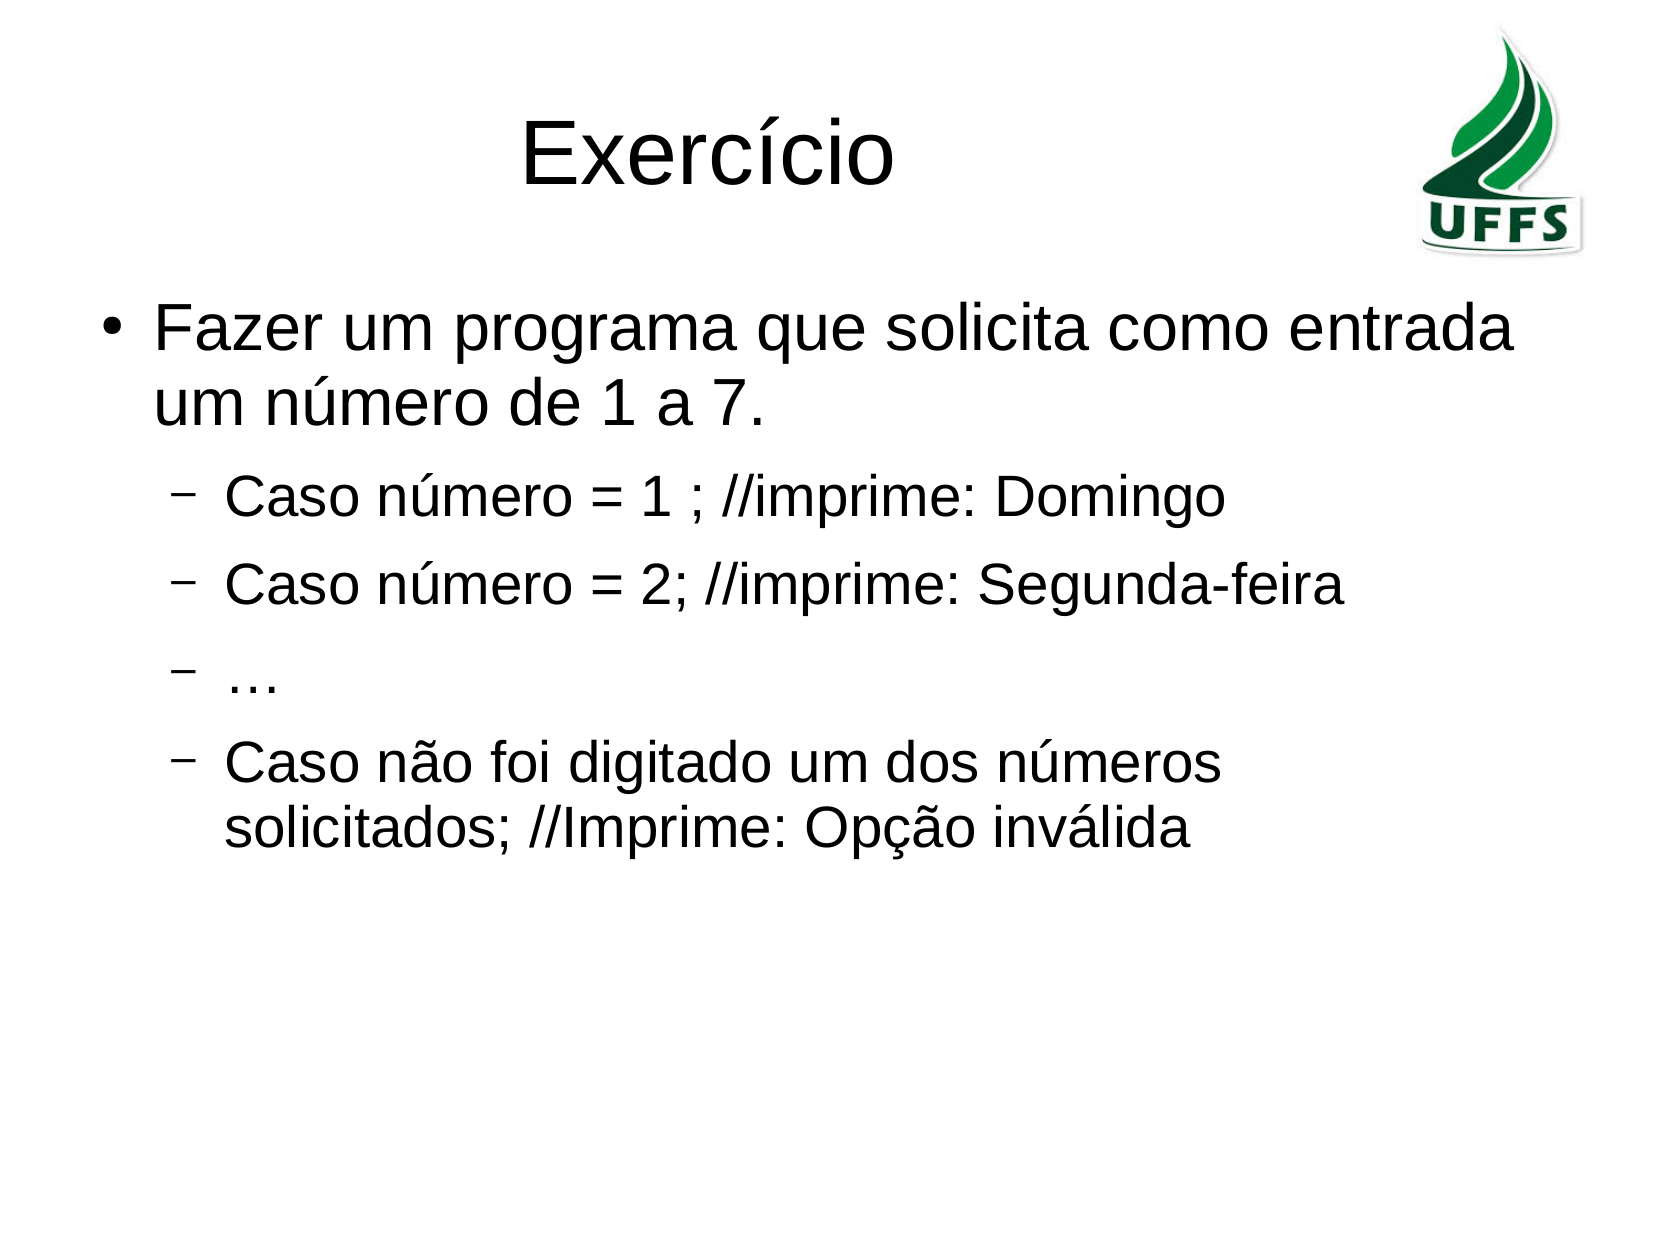

# Exercício
Fazer um programa que solicita como entrada um número de 1 a 7.
Caso número = 1 ; //imprime: Domingo
Caso número = 2; //imprime: Segunda-feira
…
Caso não foi digitado um dos números solicitados; //Imprime: Opção inválida